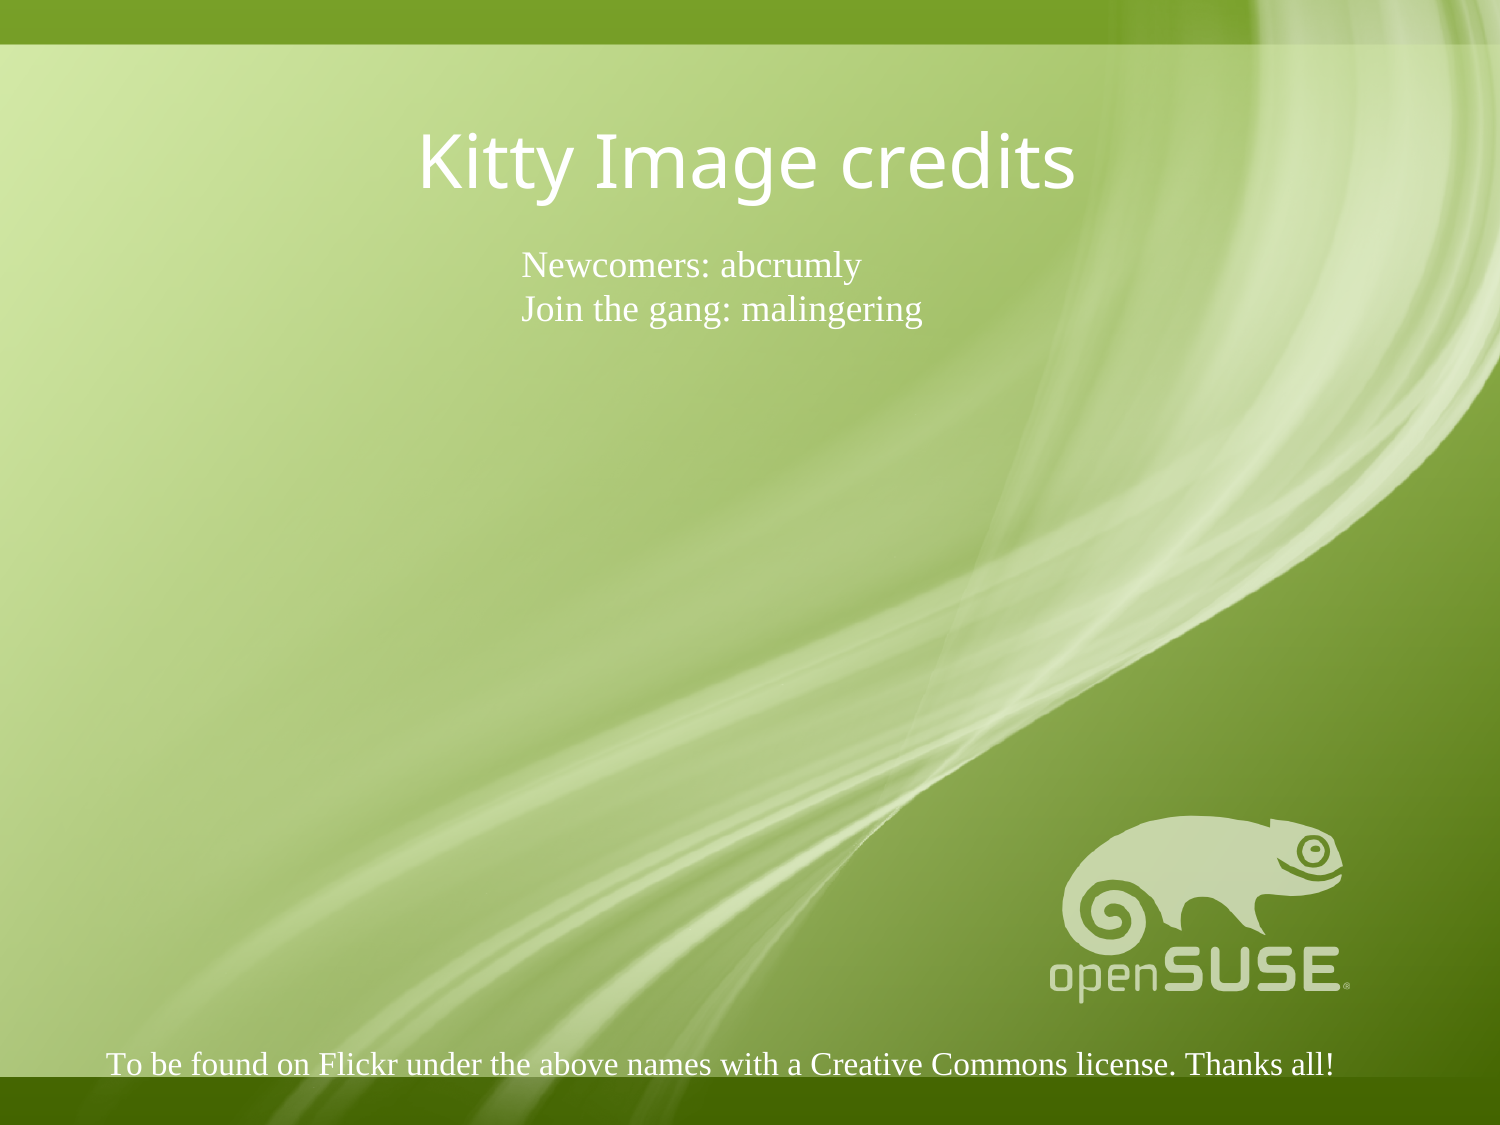

Kitty Image credits
Newcomers: abcrumly
Join the gang: malingering
To be found on Flickr under the above names with a Creative Commons license. Thanks all!